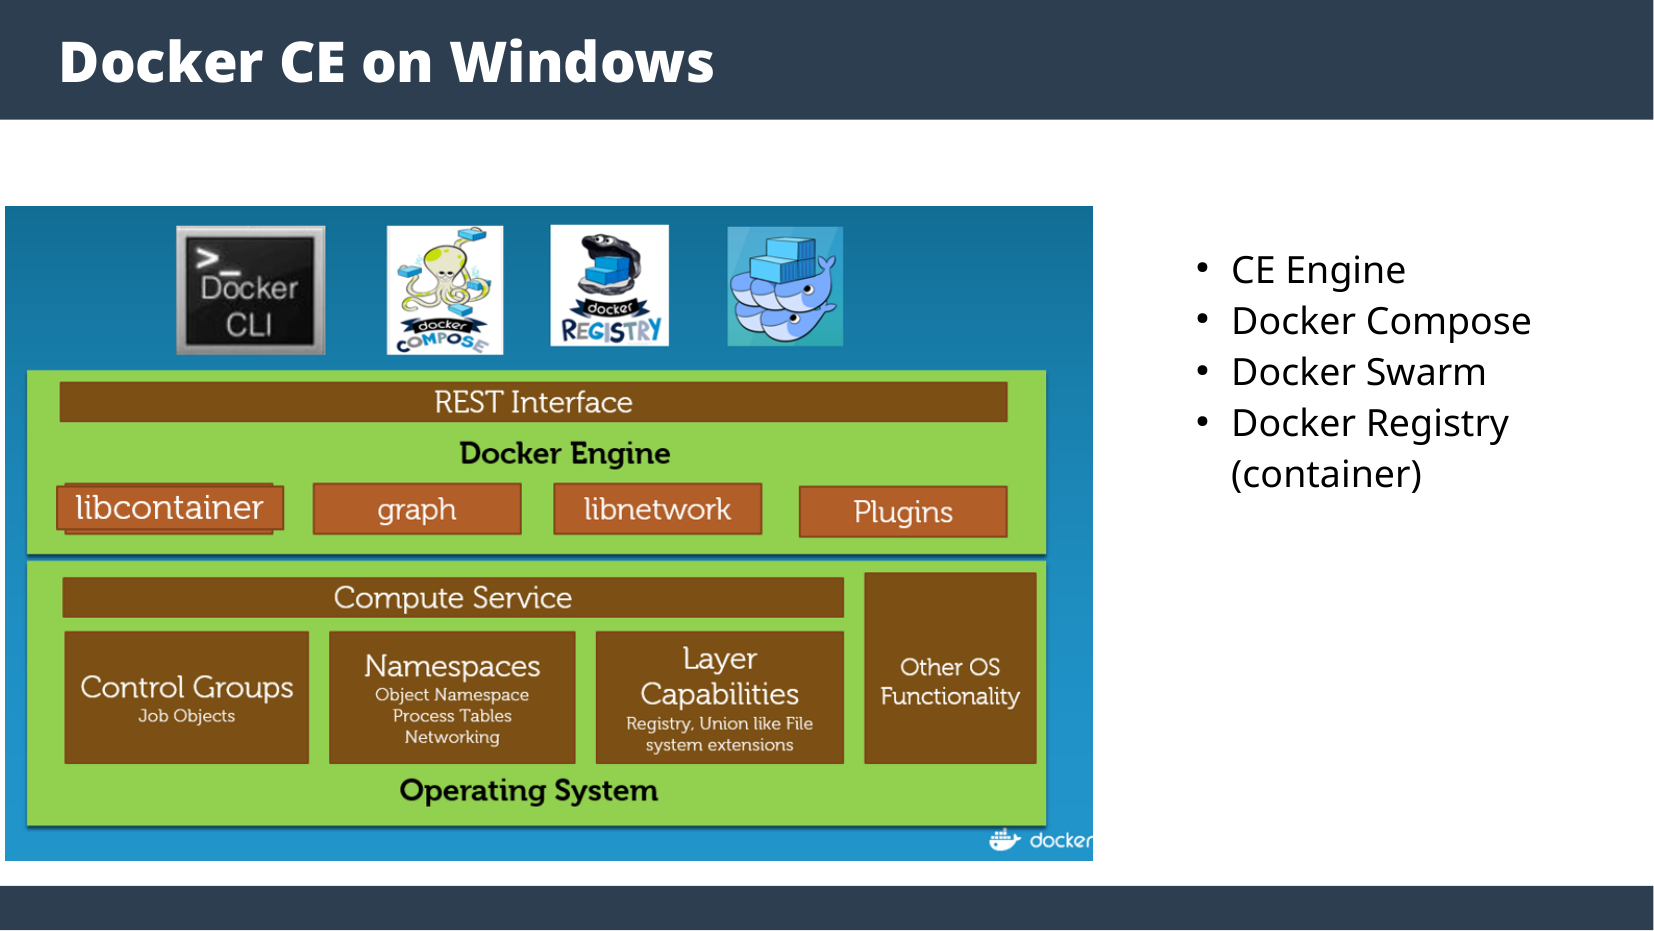

# Docker CE on Windows
CE Engine
Docker Compose
Docker Swarm
Docker Registry (container)